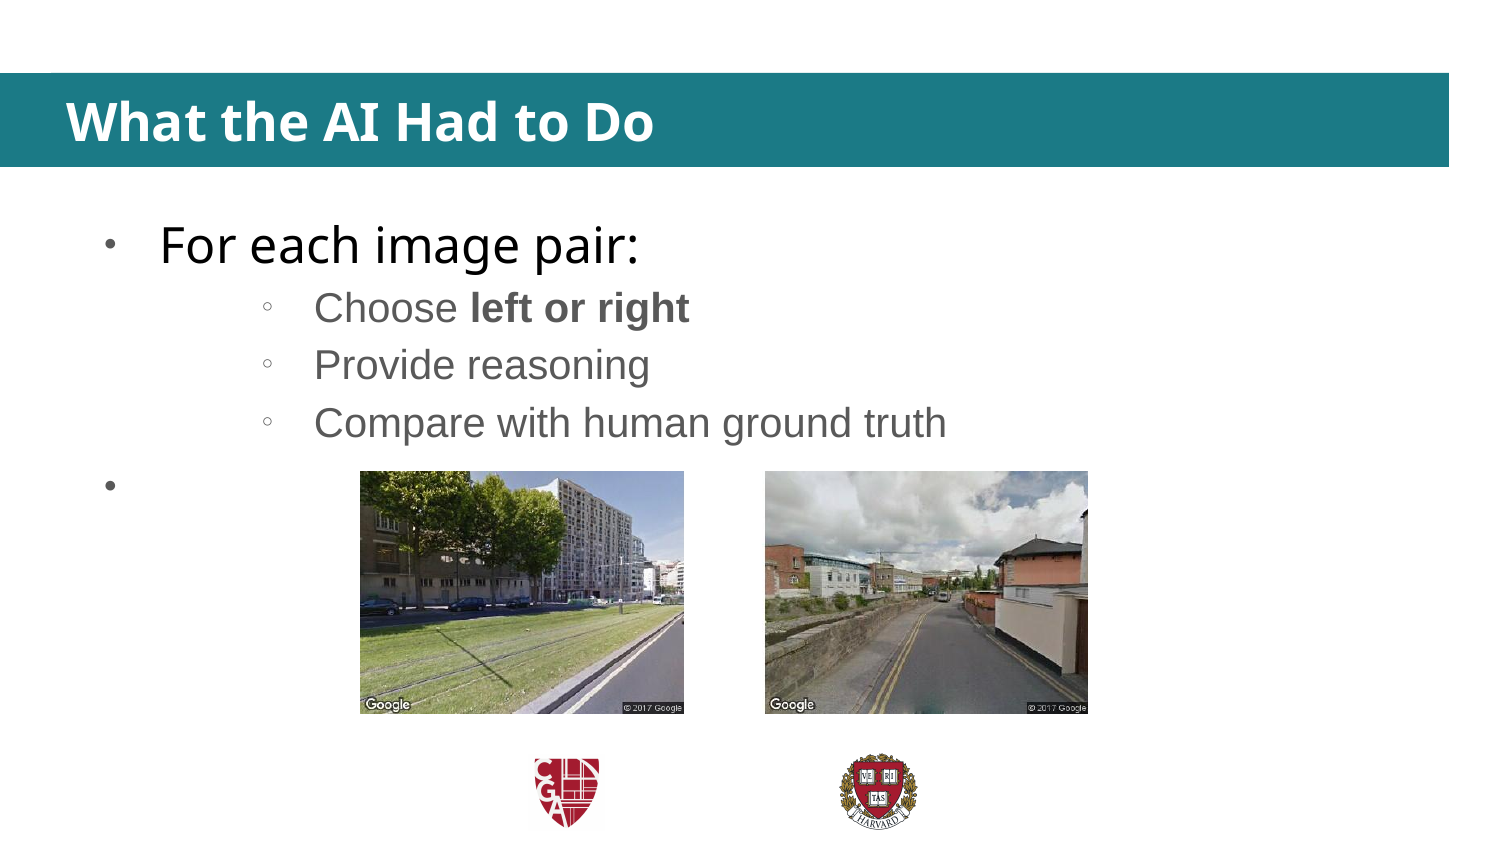

# What the AI Had to Do
For each image pair:
Choose left or right
Provide reasoning
Compare with human ground truth